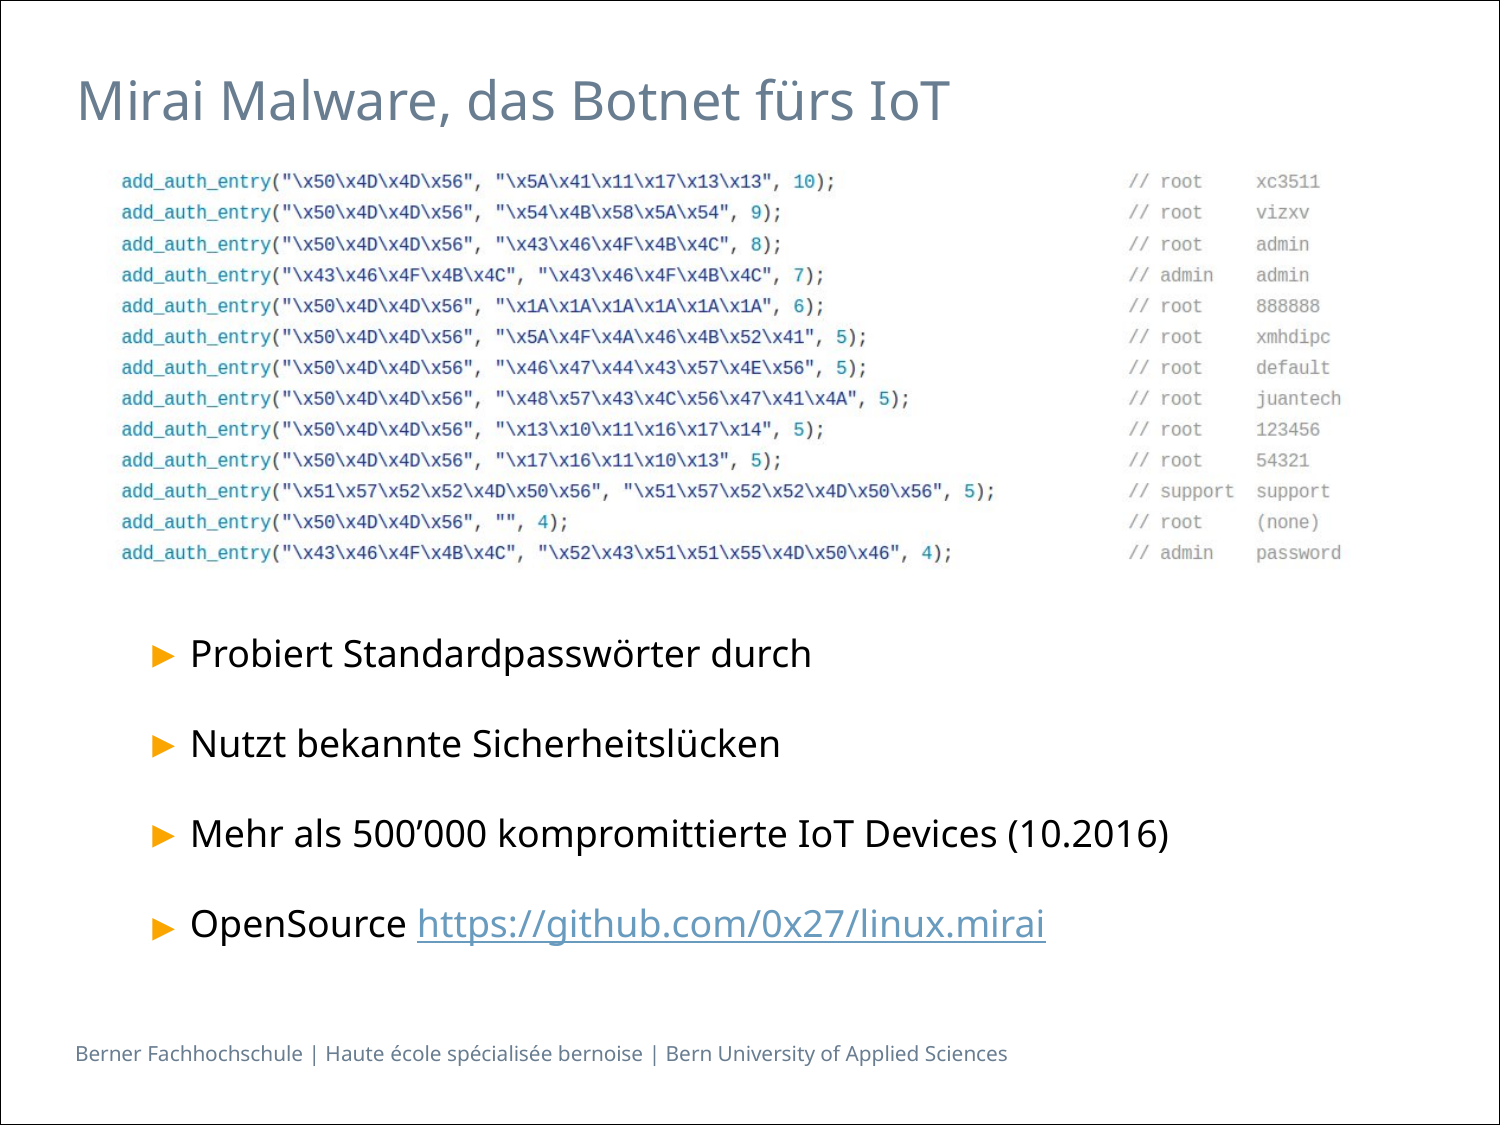

# Mirai Malware, das Botnet fürs IoT
Probiert Standardpasswörter durch
Nutzt bekannte Sicherheitslücken
Mehr als 500’000 kompromittierte IoT Devices (10.2016)
OpenSource https://github.com/0x27/linux.mirai